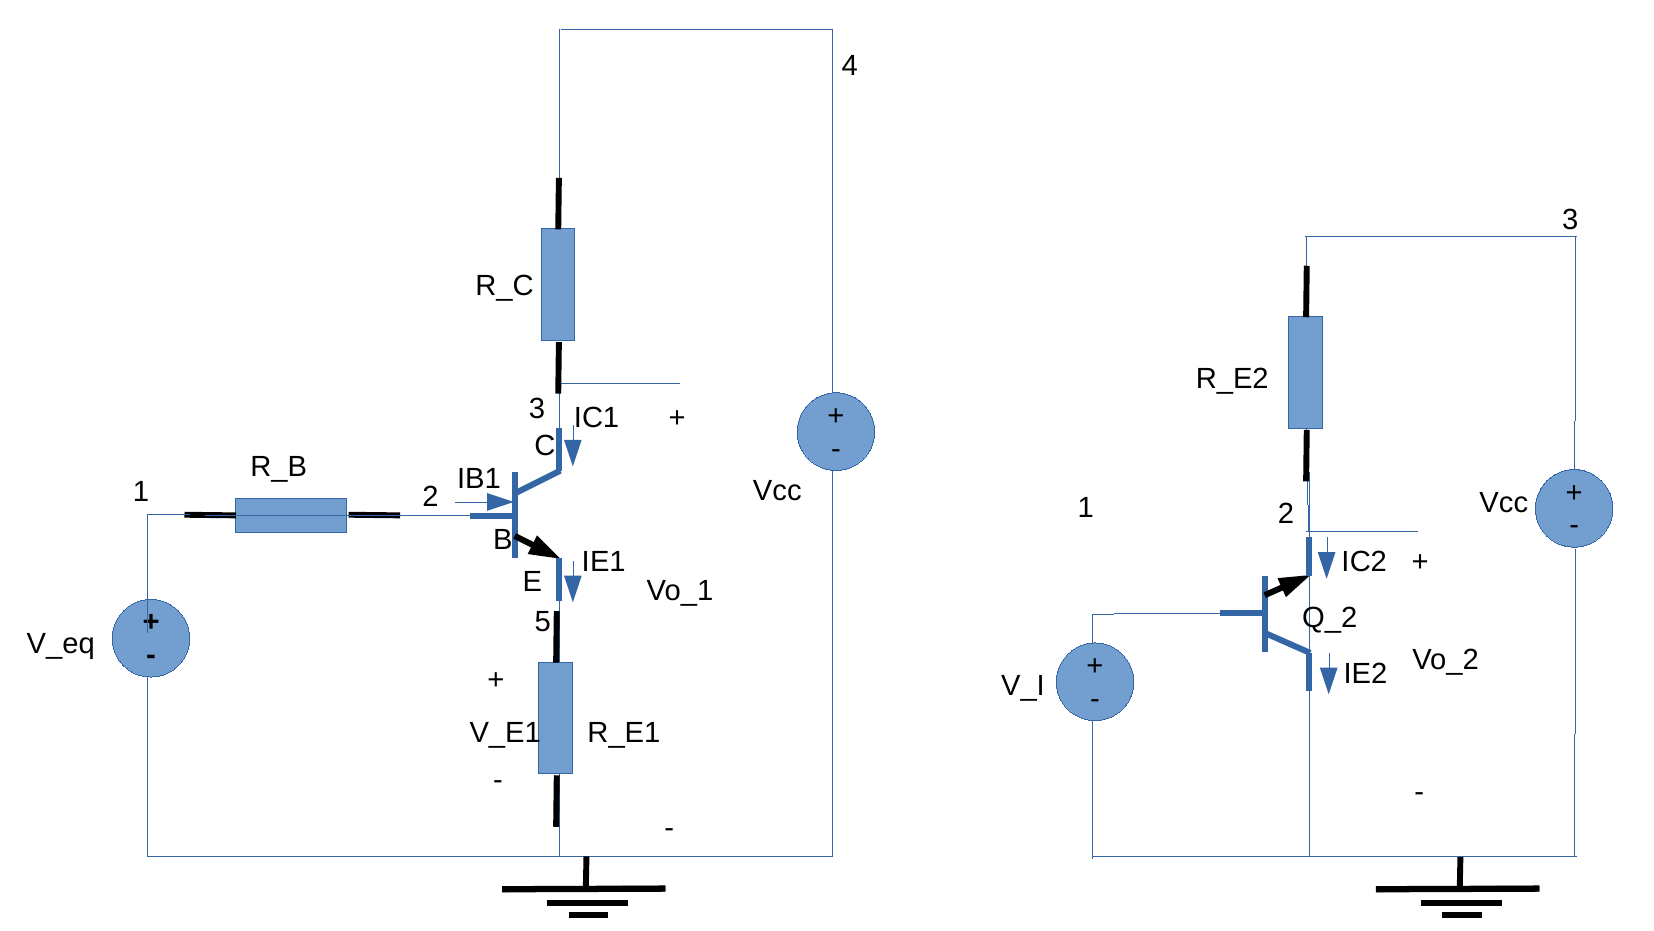

4
3
R_C
R_E2
3
+
-
IC1 +
C
R_B
IB1
Vcc
1
+
-
2
Vcc
1
2
B
IE1
IC2 +
E
Vo_1
Q_2
5
+
-
V_eq
Vo_2
+
-
IE2
+
V_I
V_E1
R_E1
-
-
-